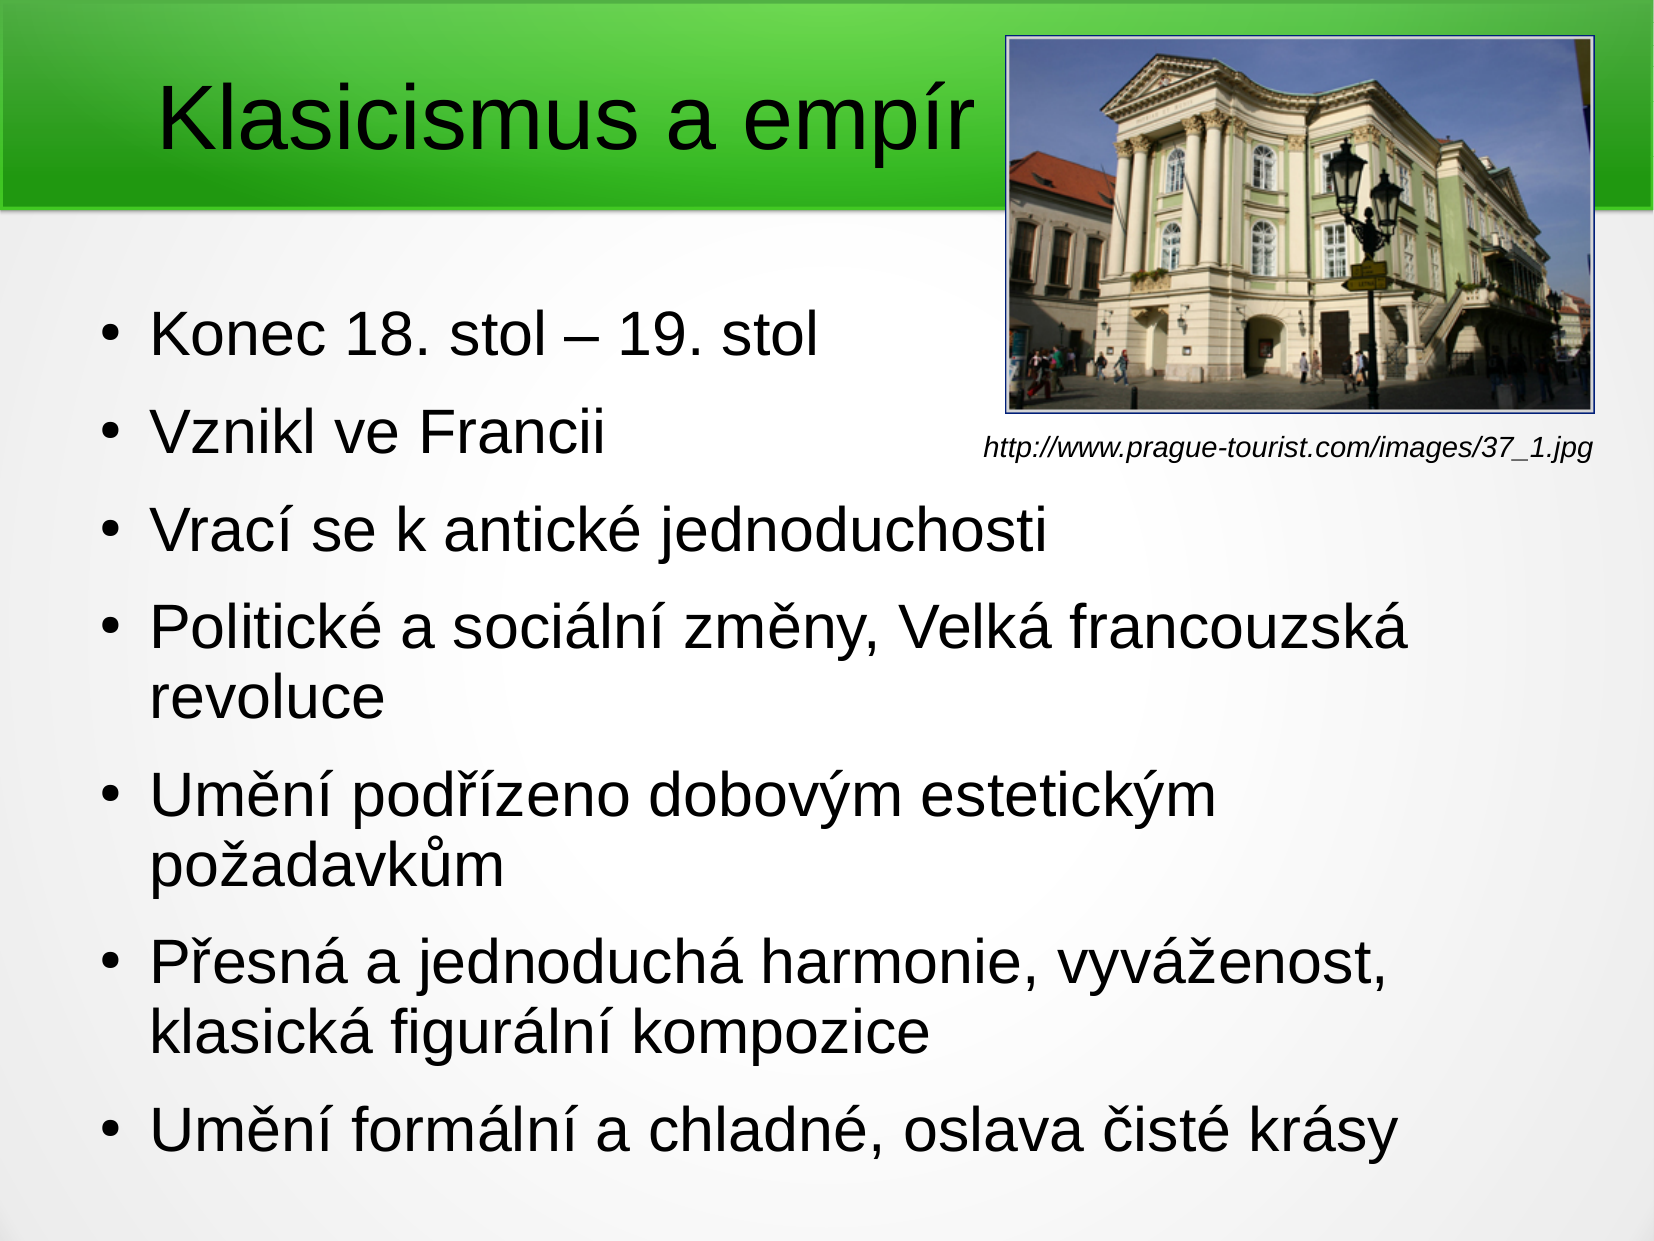

# Klasicismus a empír
Konec 18. stol – 19. stol
Vznikl ve Francii
Vrací se k antické jednoduchosti
Politické a sociální změny, Velká francouzská revoluce
Umění podřízeno dobovým estetickým požadavkům
Přesná a jednoduchá harmonie, vyváženost, klasická figurální kompozice
Umění formální a chladné, oslava čisté krásy
http://www.prague-tourist.com/images/37_1.jpg